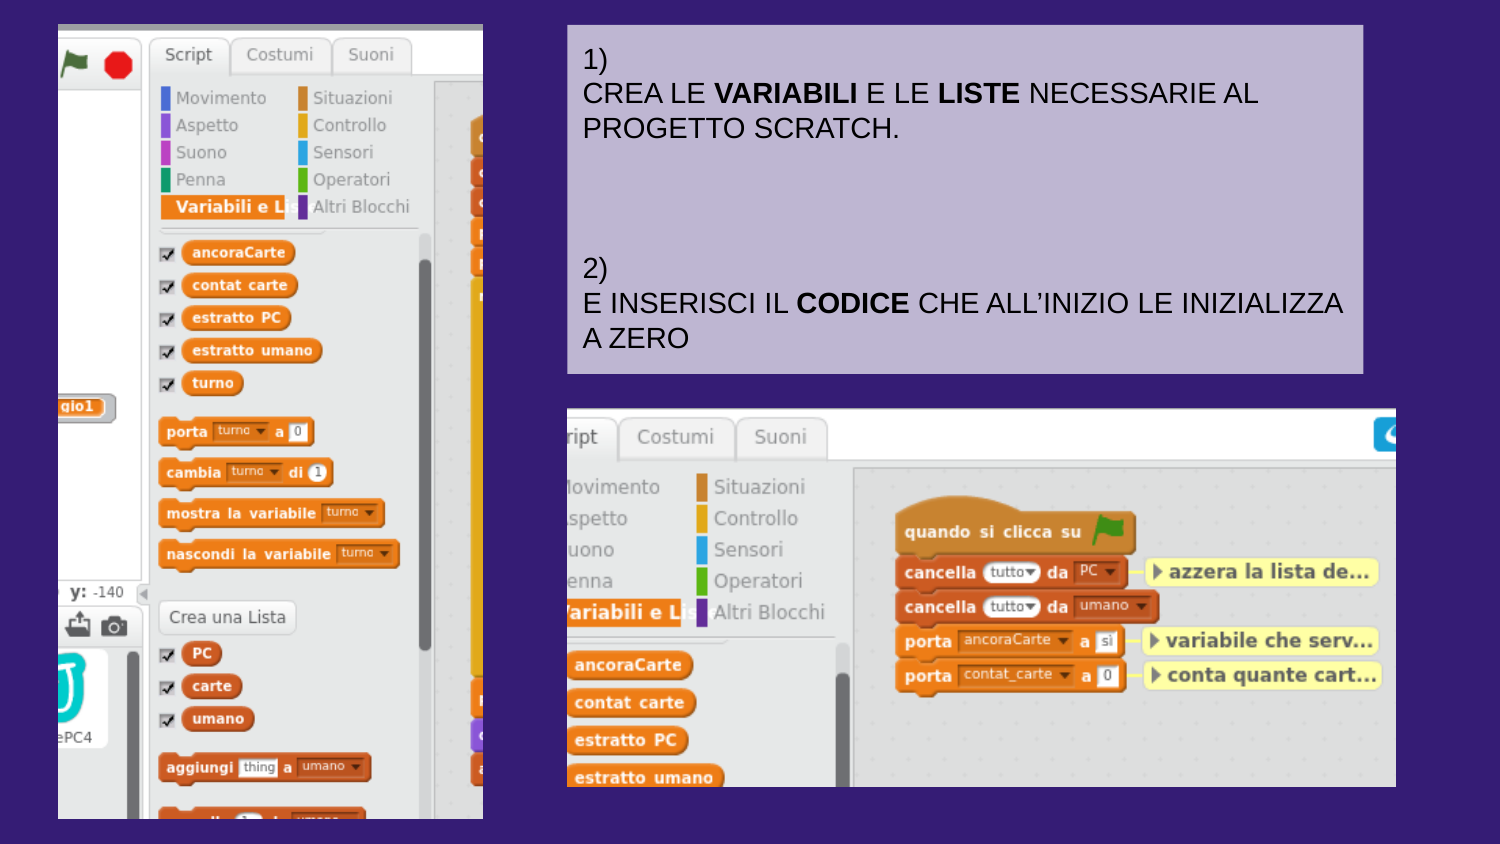

1)
CREA LE VARIABILI E LE LISTE NECESSARIE AL PROGETTO SCRATCH.
2)
E INSERISCI IL CODICE CHE ALL’INIZIO LE INIZIALIZZA A ZERO